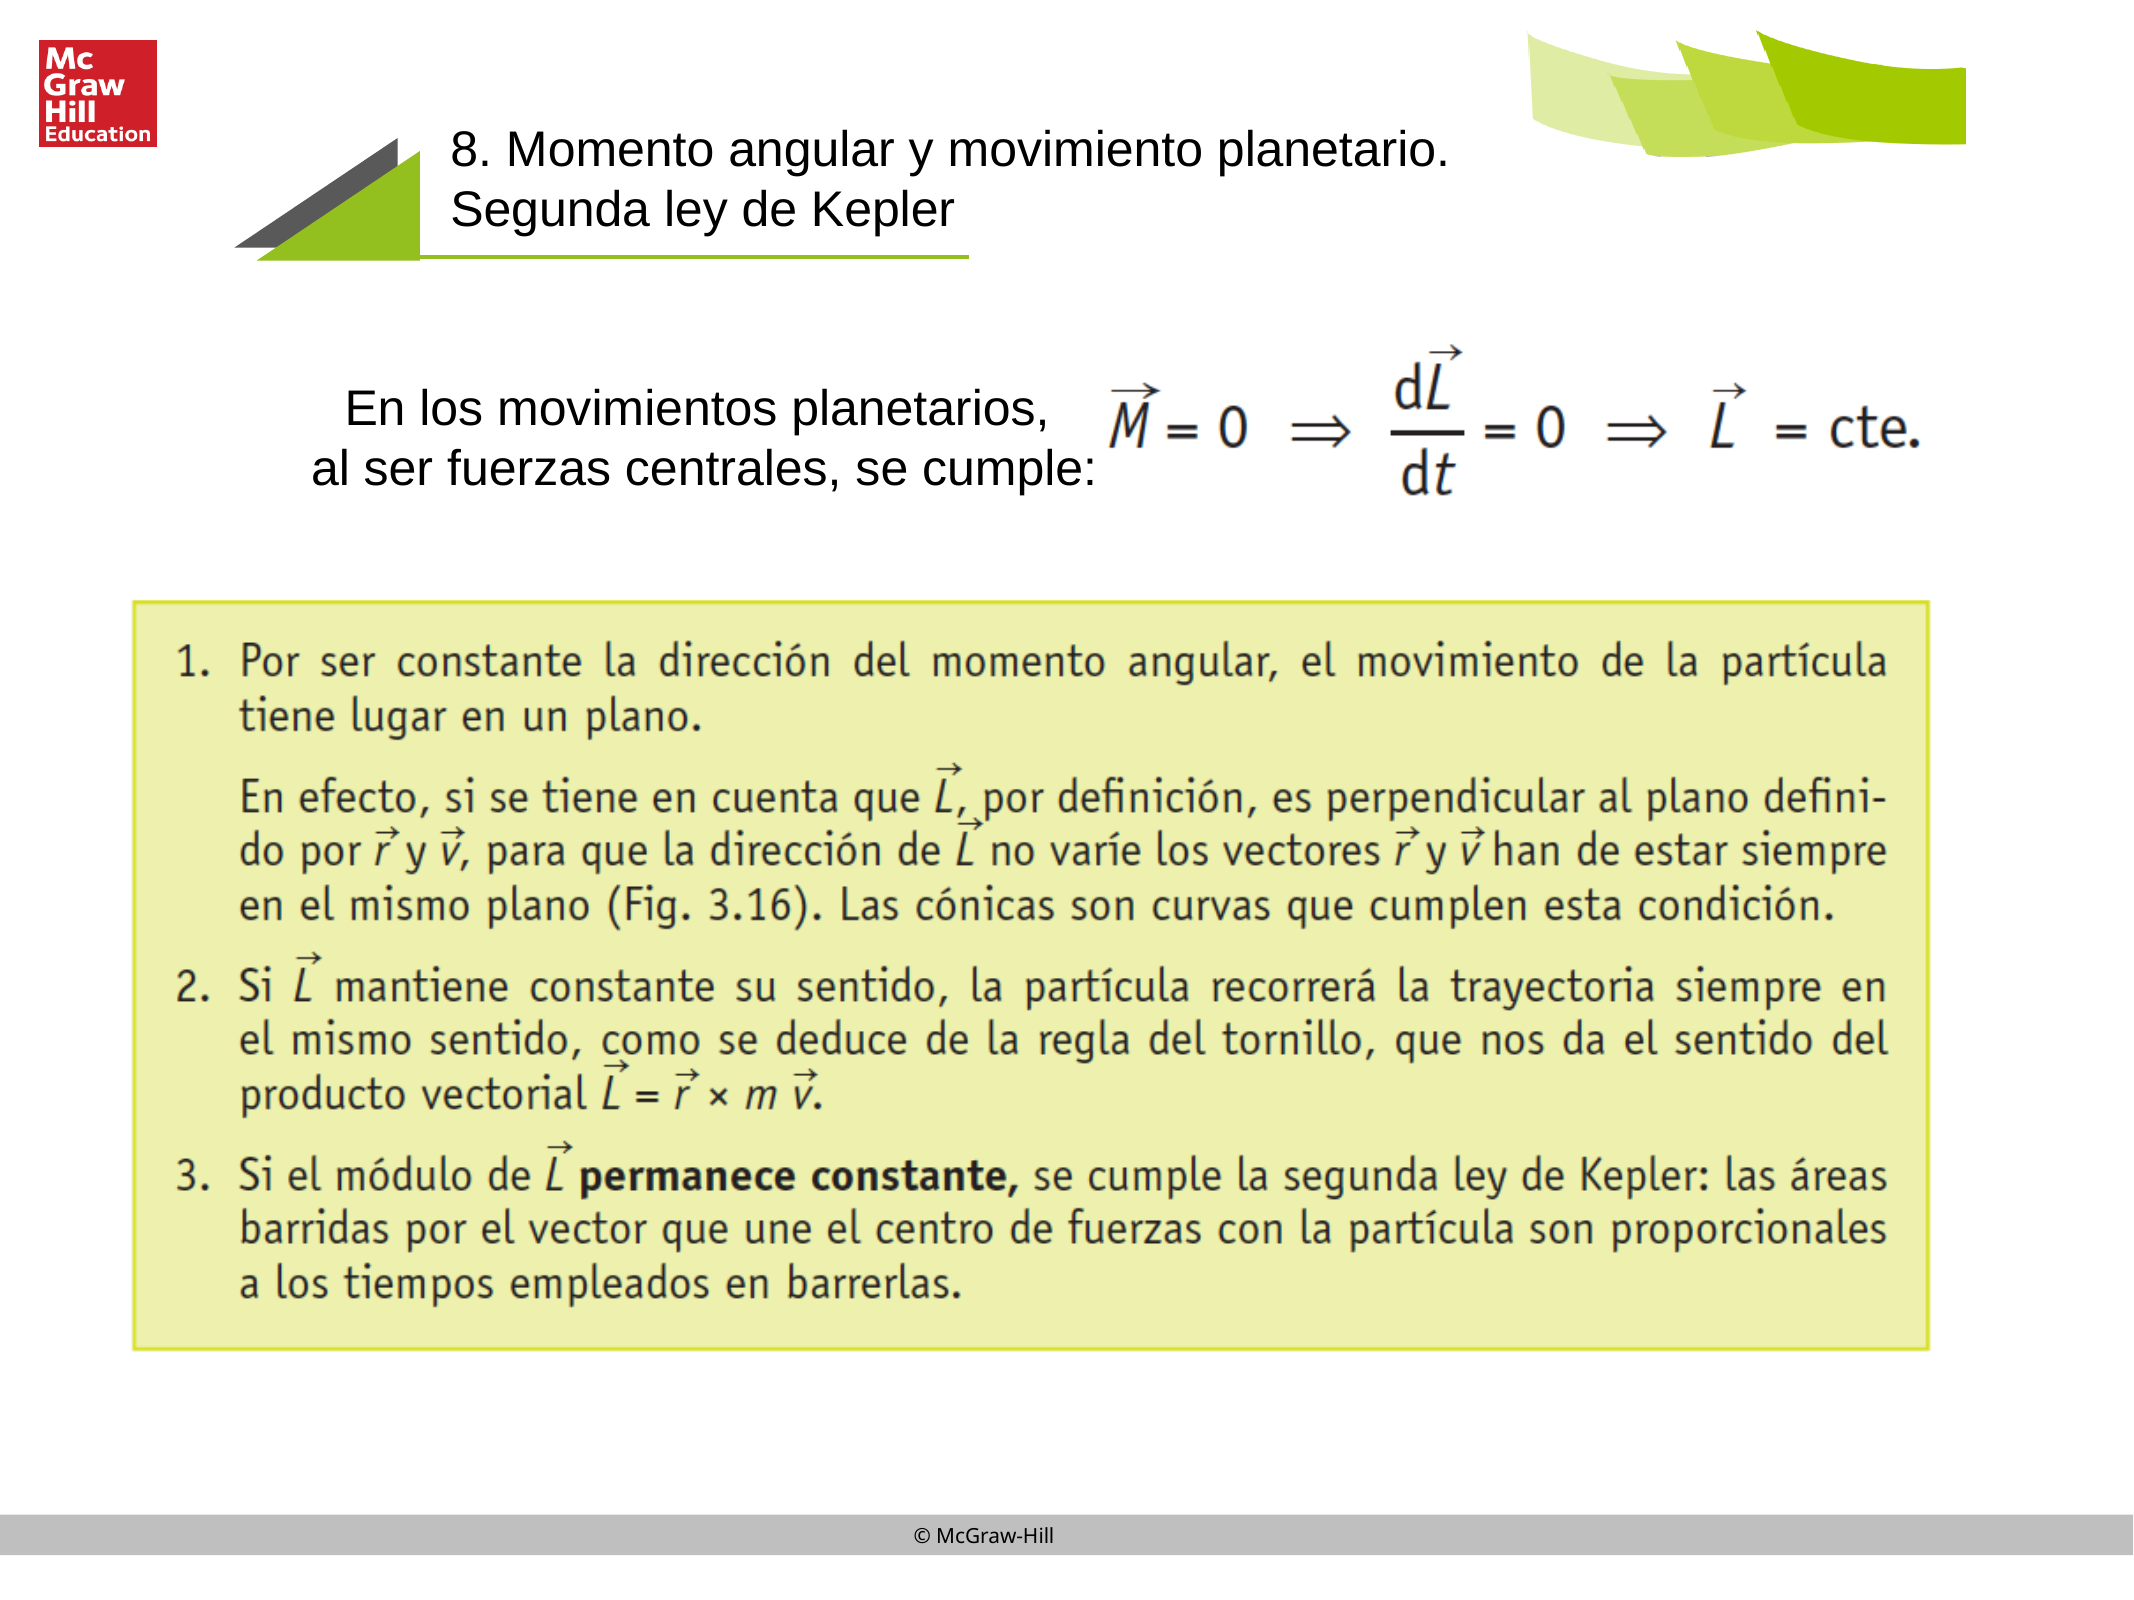

8. Momento angular y movimiento planetario.
Segunda ley de Kepler
En los movimientos planetarios,
al ser fuerzas centrales, se cumple:
© McGraw-Hill